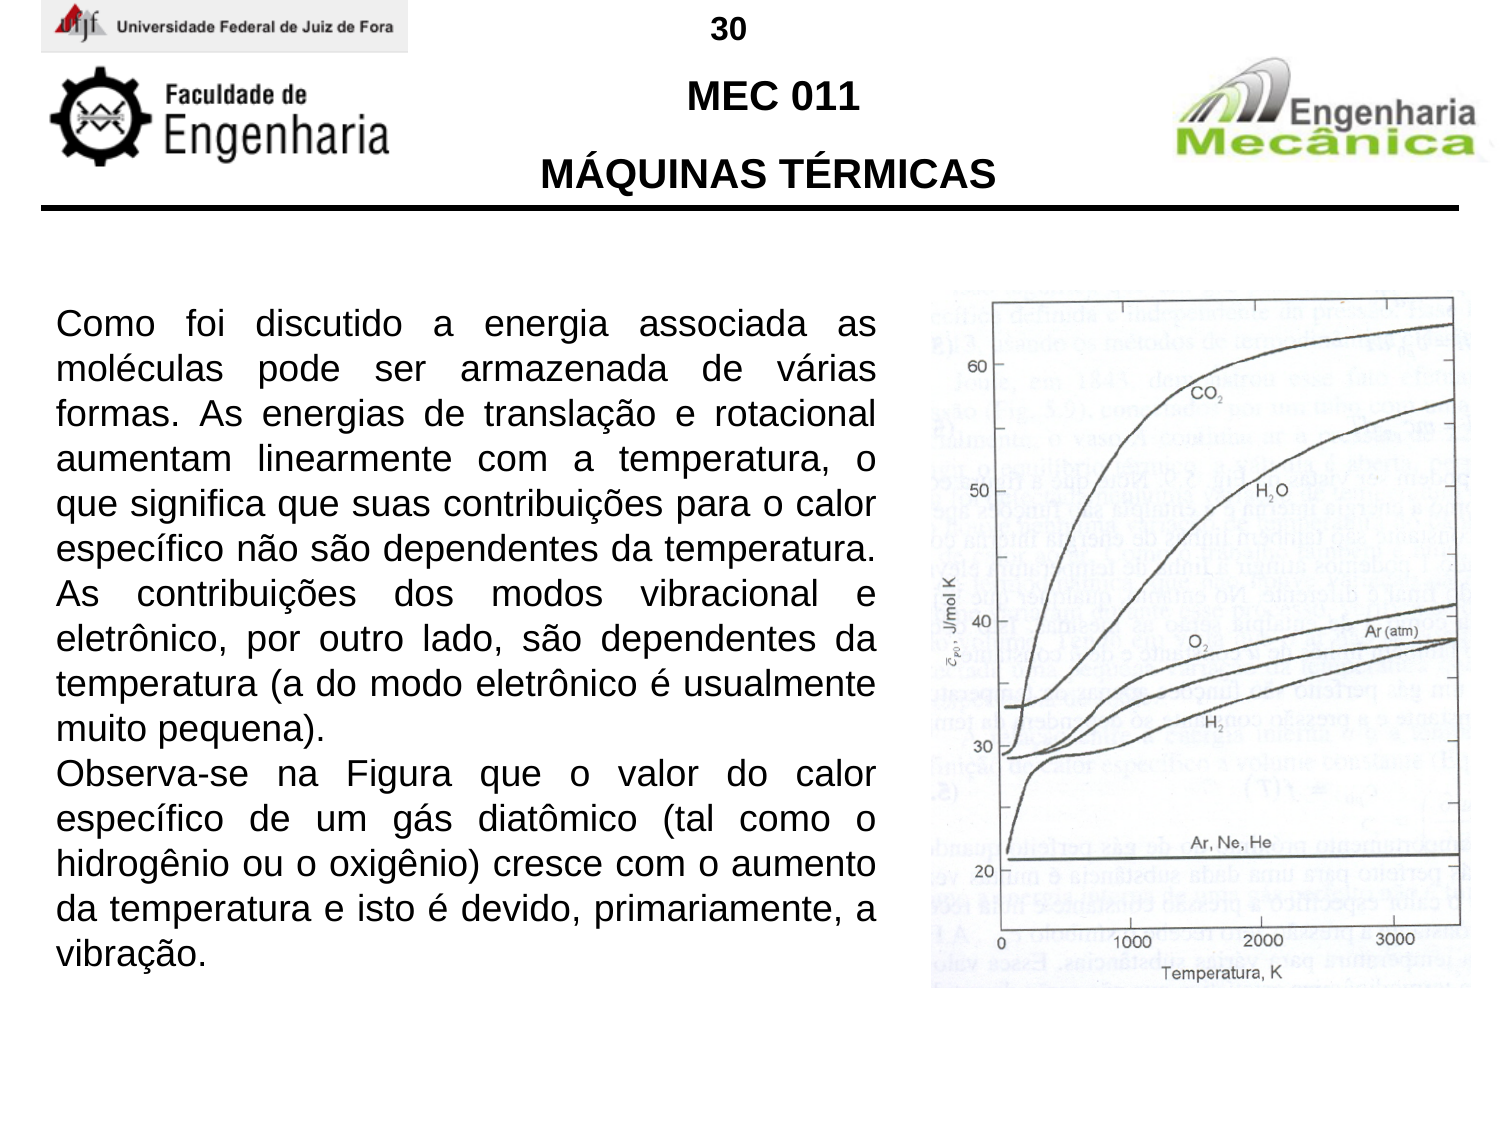

Como foi discutido a energia associada as moléculas pode ser armazenada de várias formas. As energias de translação e rotacional aumentam linearmente com a temperatura, o que significa que suas contribuições para o calor específico não são dependentes da temperatura.
As contribuições dos modos vibracional e eletrônico, por outro lado, são dependentes da temperatura (a do modo eletrônico é usualmente muito pequena).
Observa-se na Figura que o valor do calor específico de um gás diatômico (tal como o hidrogênio ou o oxigênio) cresce com o aumento da temperatura e isto é devido, primariamente, a vibração.